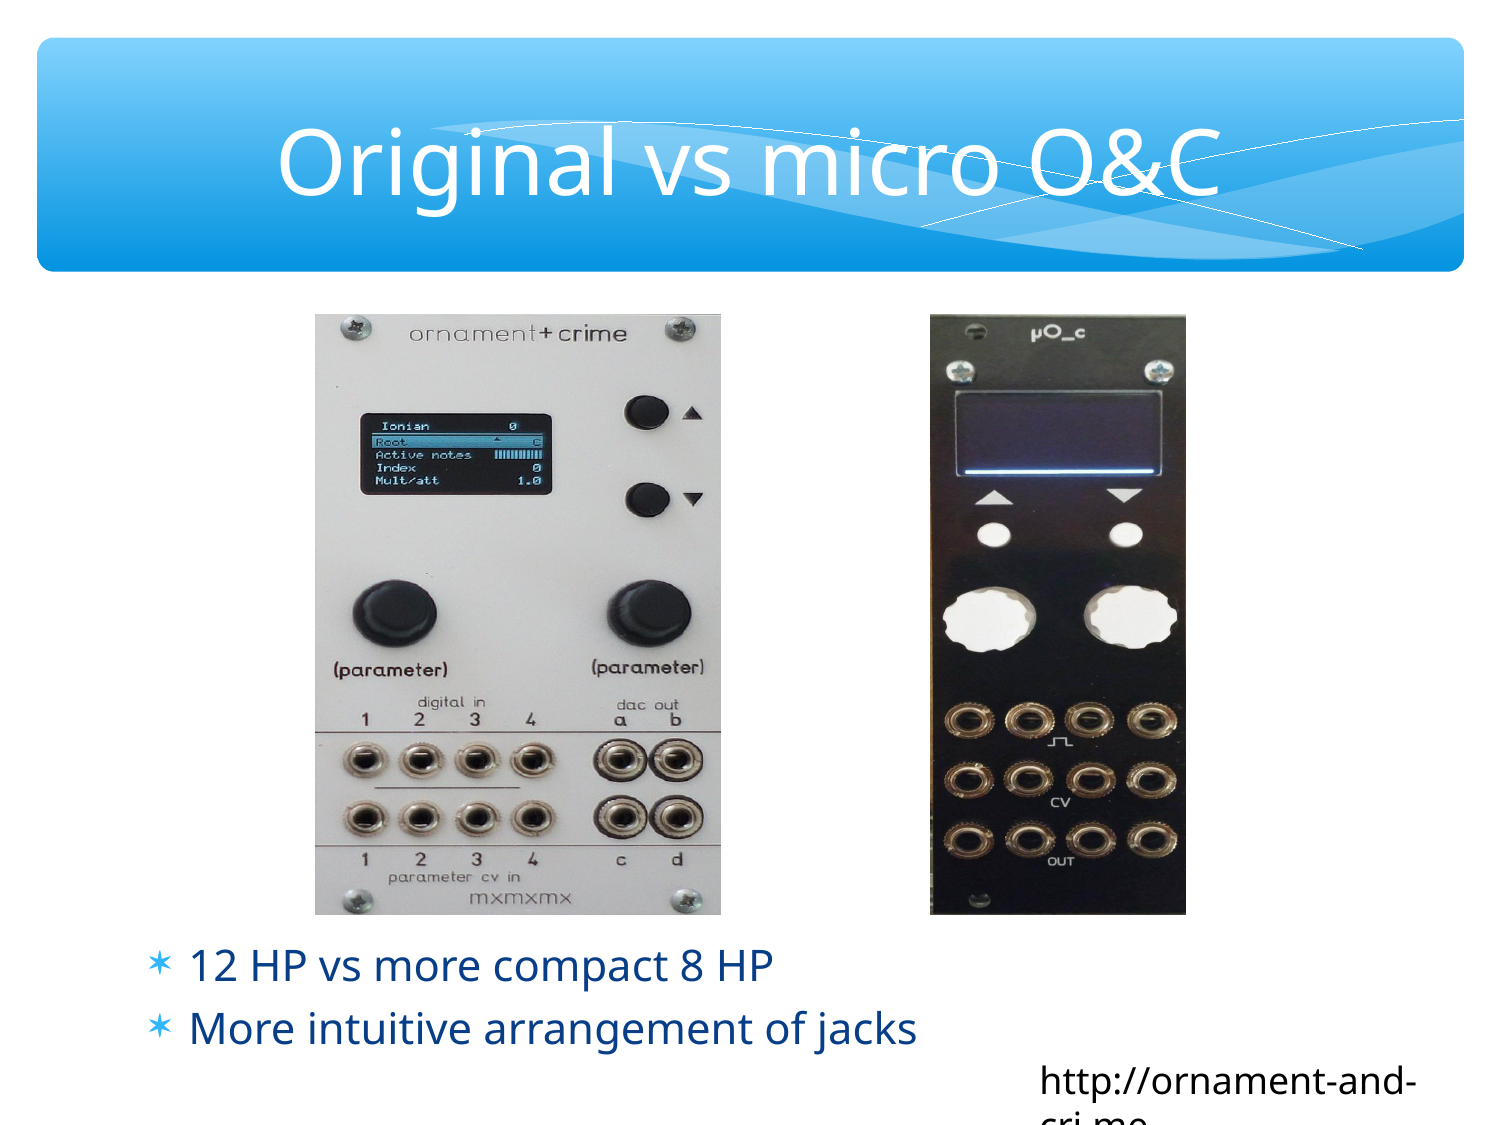

# Original vs micro O&C
12 HP vs more compact 8 HP
More intuitive arrangement of jacks
http://ornament-and-cri.me